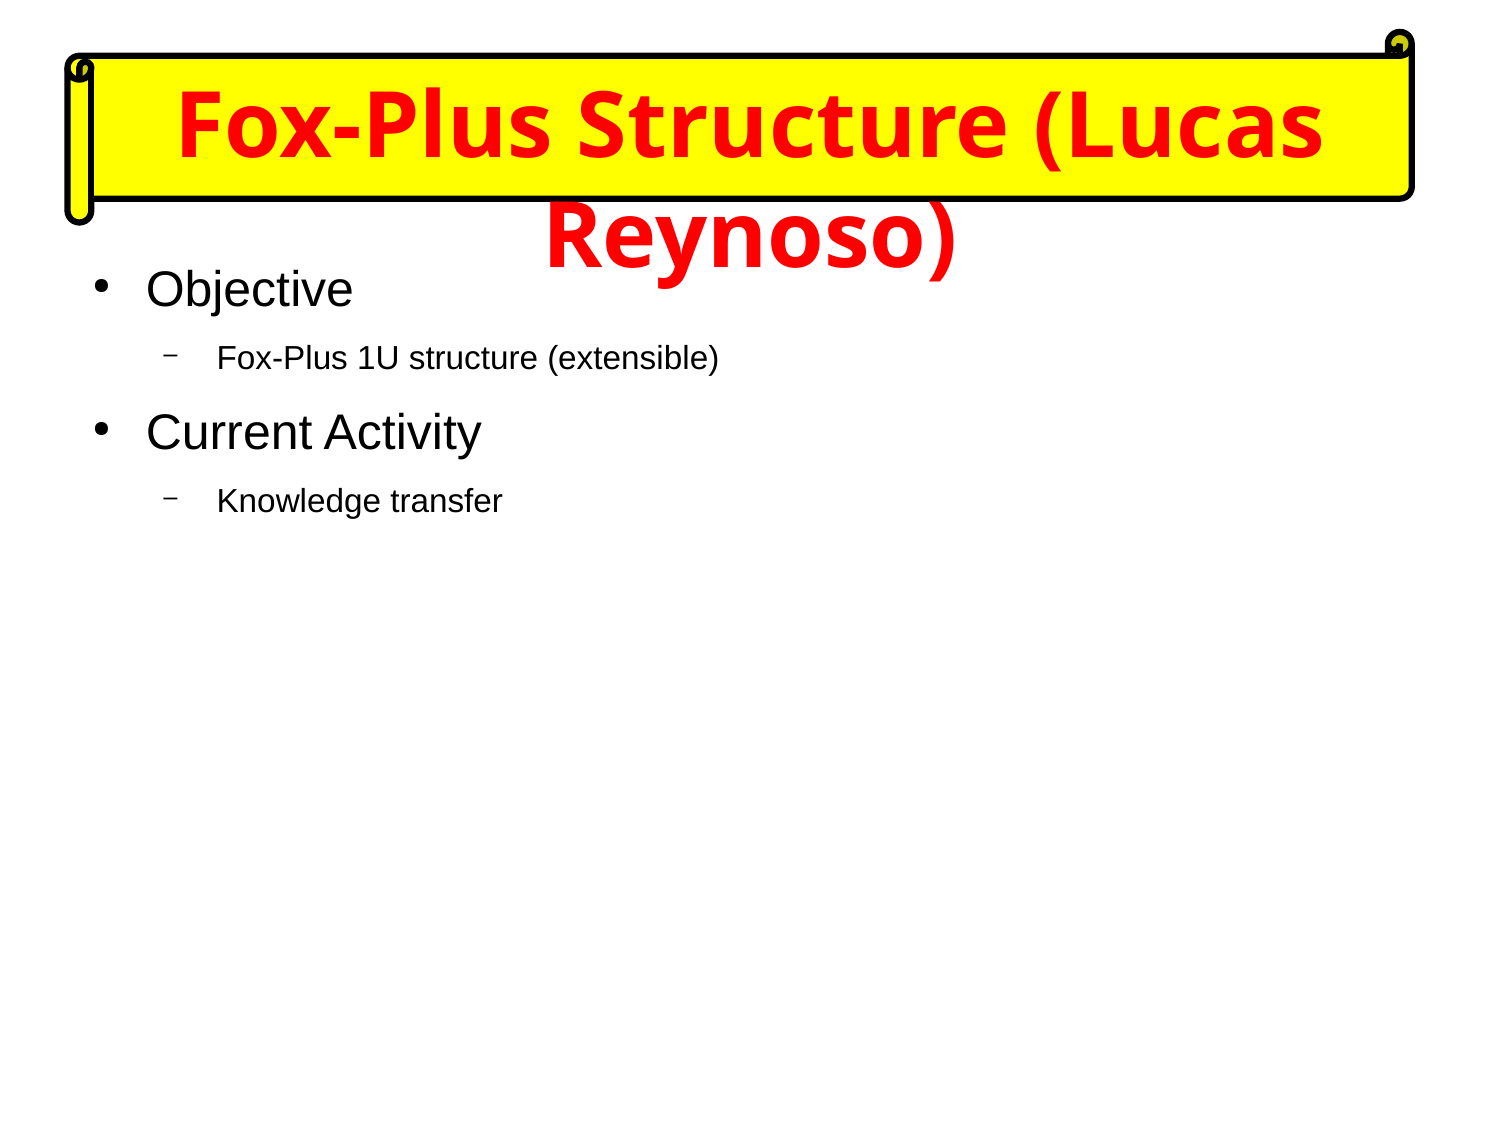

Fox-Plus Structure (Lucas Reynoso)
# Objective
Fox-Plus 1U structure (extensible)
Current Activity
Knowledge transfer